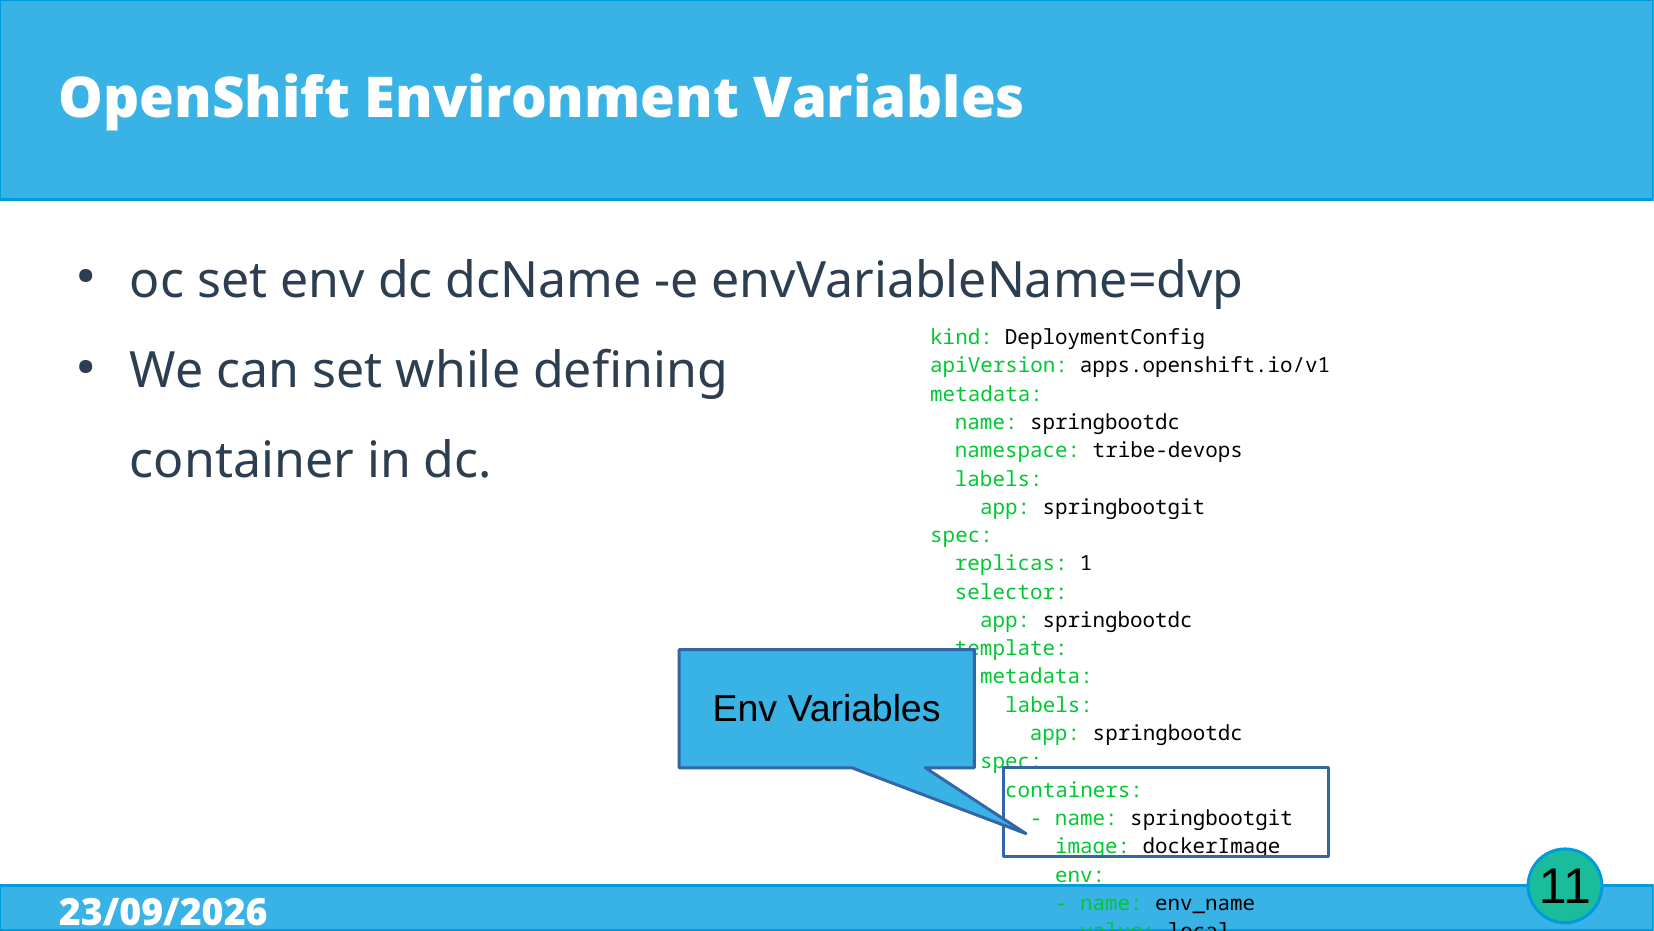

# OpenShift Environment Variables
oc set env dc dcName -e envVariableName=dvp
We can set while defining
container in dc.
kind: DeploymentConfig
apiVersion: apps.openshift.io/v1
metadata:
 name: springbootdc
 namespace: tribe-devops
 labels:
 app: springbootgit
spec:
 replicas: 1
 selector:
 app: springbootdc
 template:
 metadata:
 labels:
 app: springbootdc
 spec:
 containers:
 - name: springbootgit
 image: dockerImage
 env:
 - name: env_name
 value: local
Env Variables